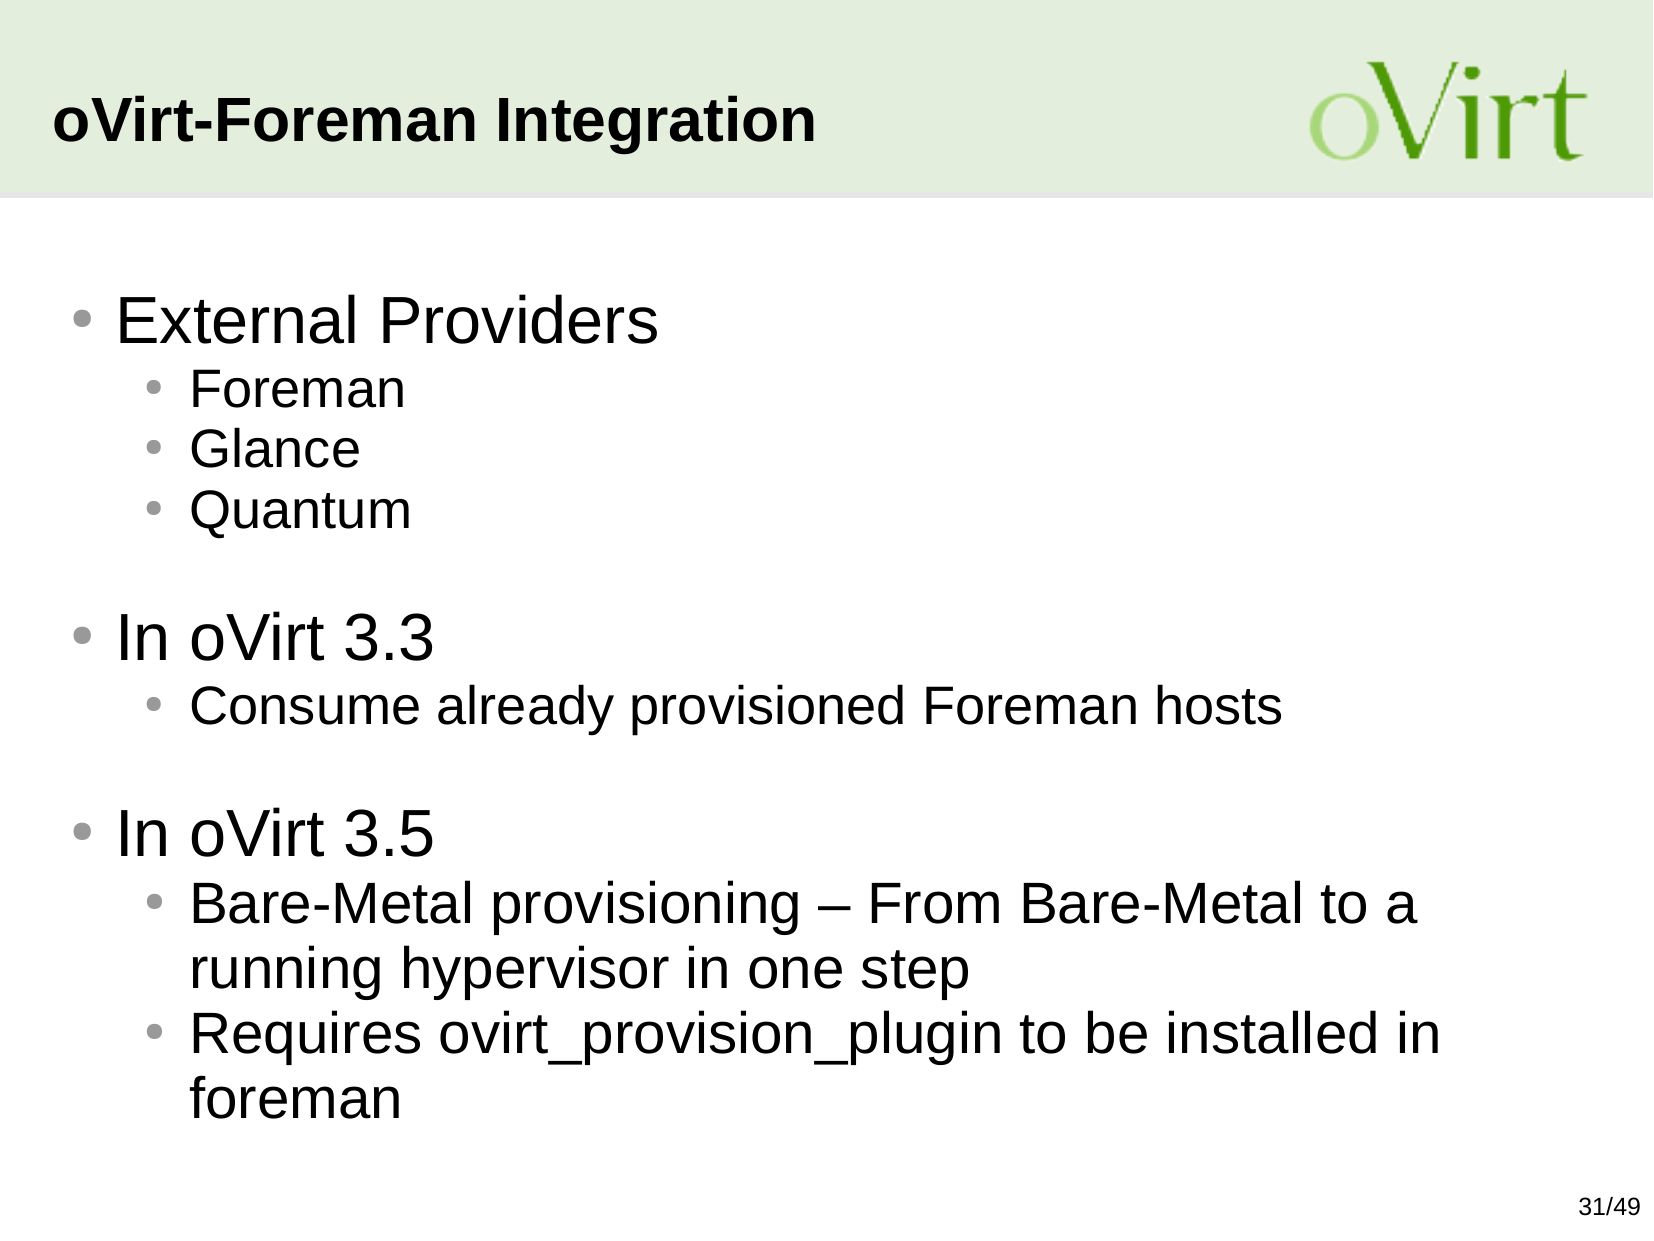

# oVirt-Foreman Integration
External Providers
Foreman
Glance
Quantum
In oVirt 3.3
Consume already provisioned Foreman hosts
In oVirt 3.5
Bare-Metal provisioning – From Bare-Metal to a running hypervisor in one step
Requires ovirt_provision_plugin to be installed in foreman